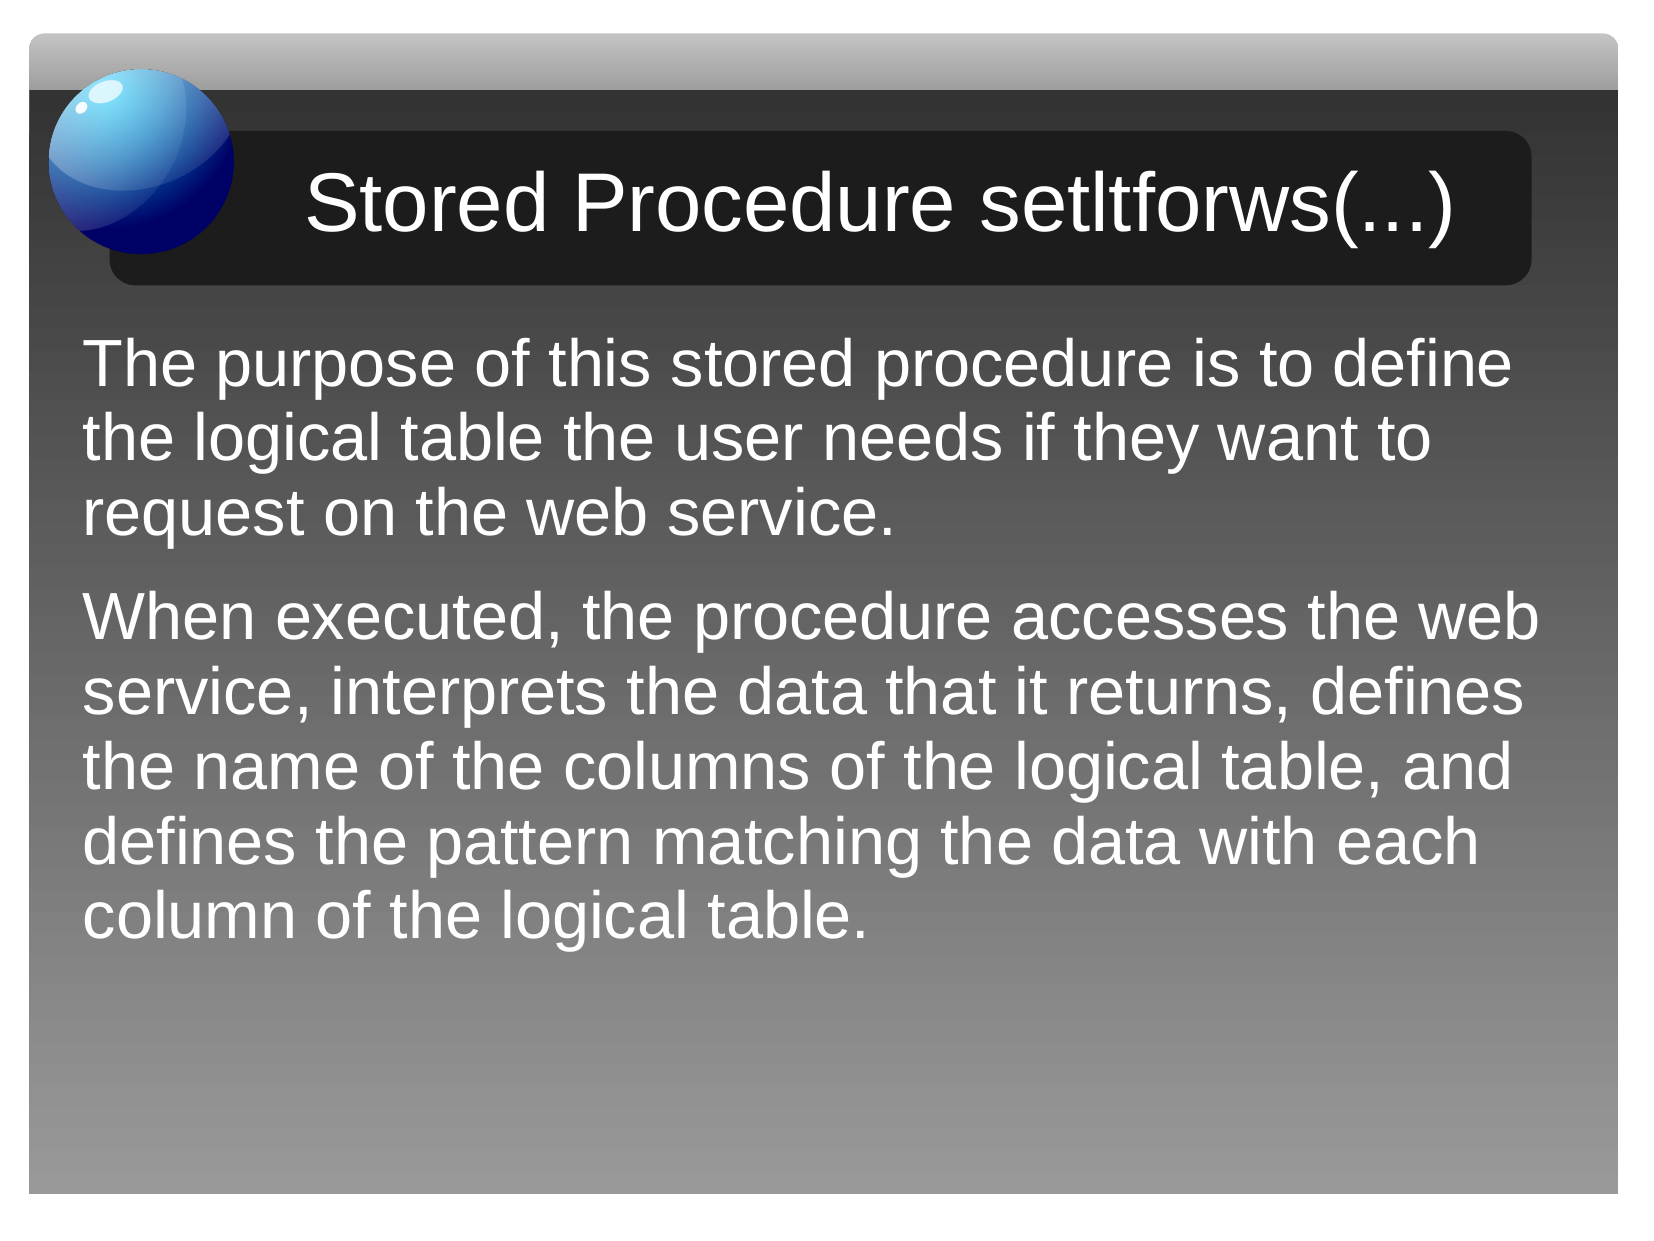

# Stored Procedure setltforws(...)
The purpose of this stored procedure is to define the logical table the user needs if they want to request on the web service.
When executed, the procedure accesses the web service, interprets the data that it returns, defines the name of the columns of the logical table, and defines the pattern matching the data with each column of the logical table.